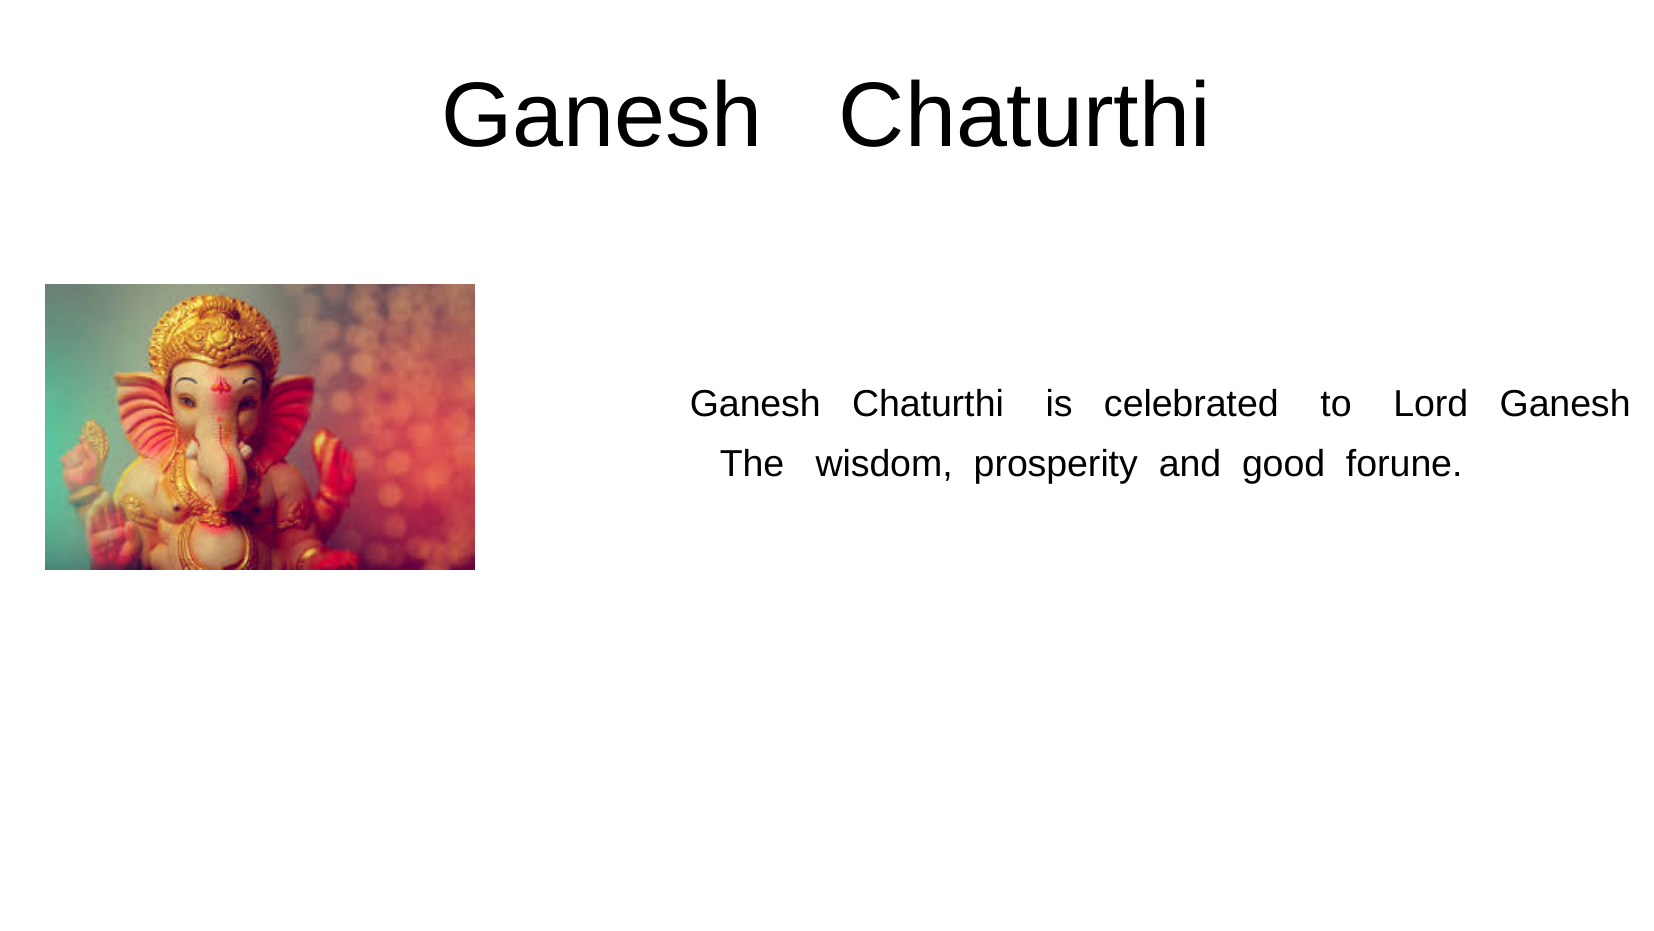

# Ganesh Chaturthi
Ganesh Chaturthi is celebrated to Lord Ganesh
The wisdom, prosperity and good forune.